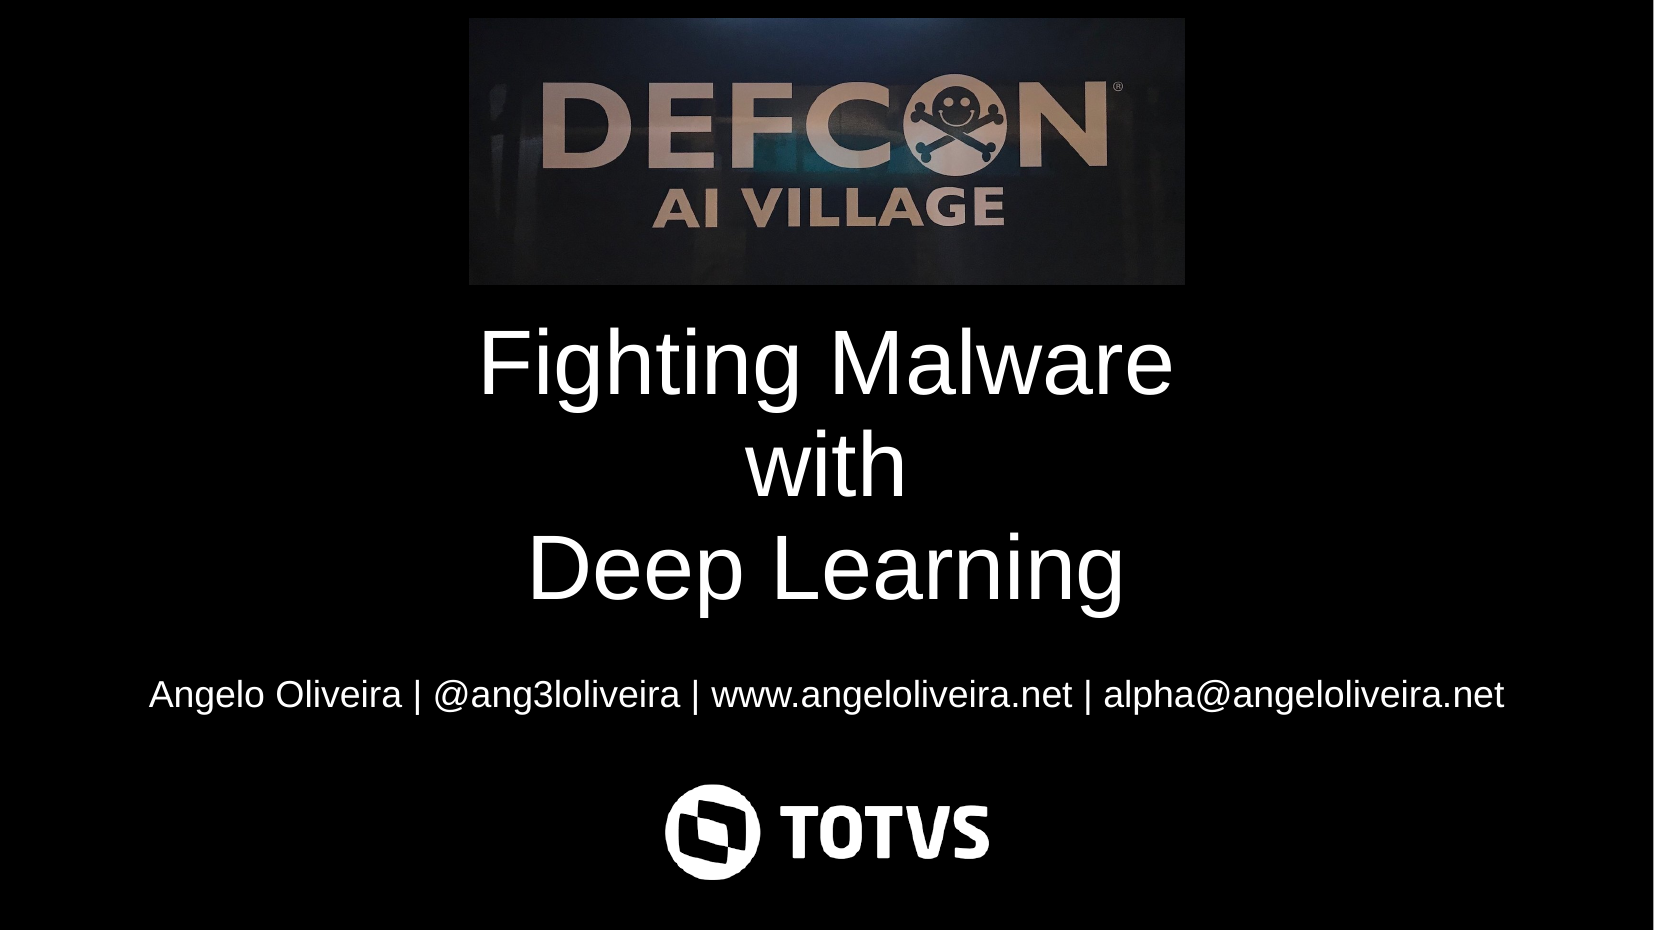

# Fighting Malware with Deep Learning
Angelo Oliveira | @ang3loliveira | www.angeloliveira.net | alpha@angeloliveira.net